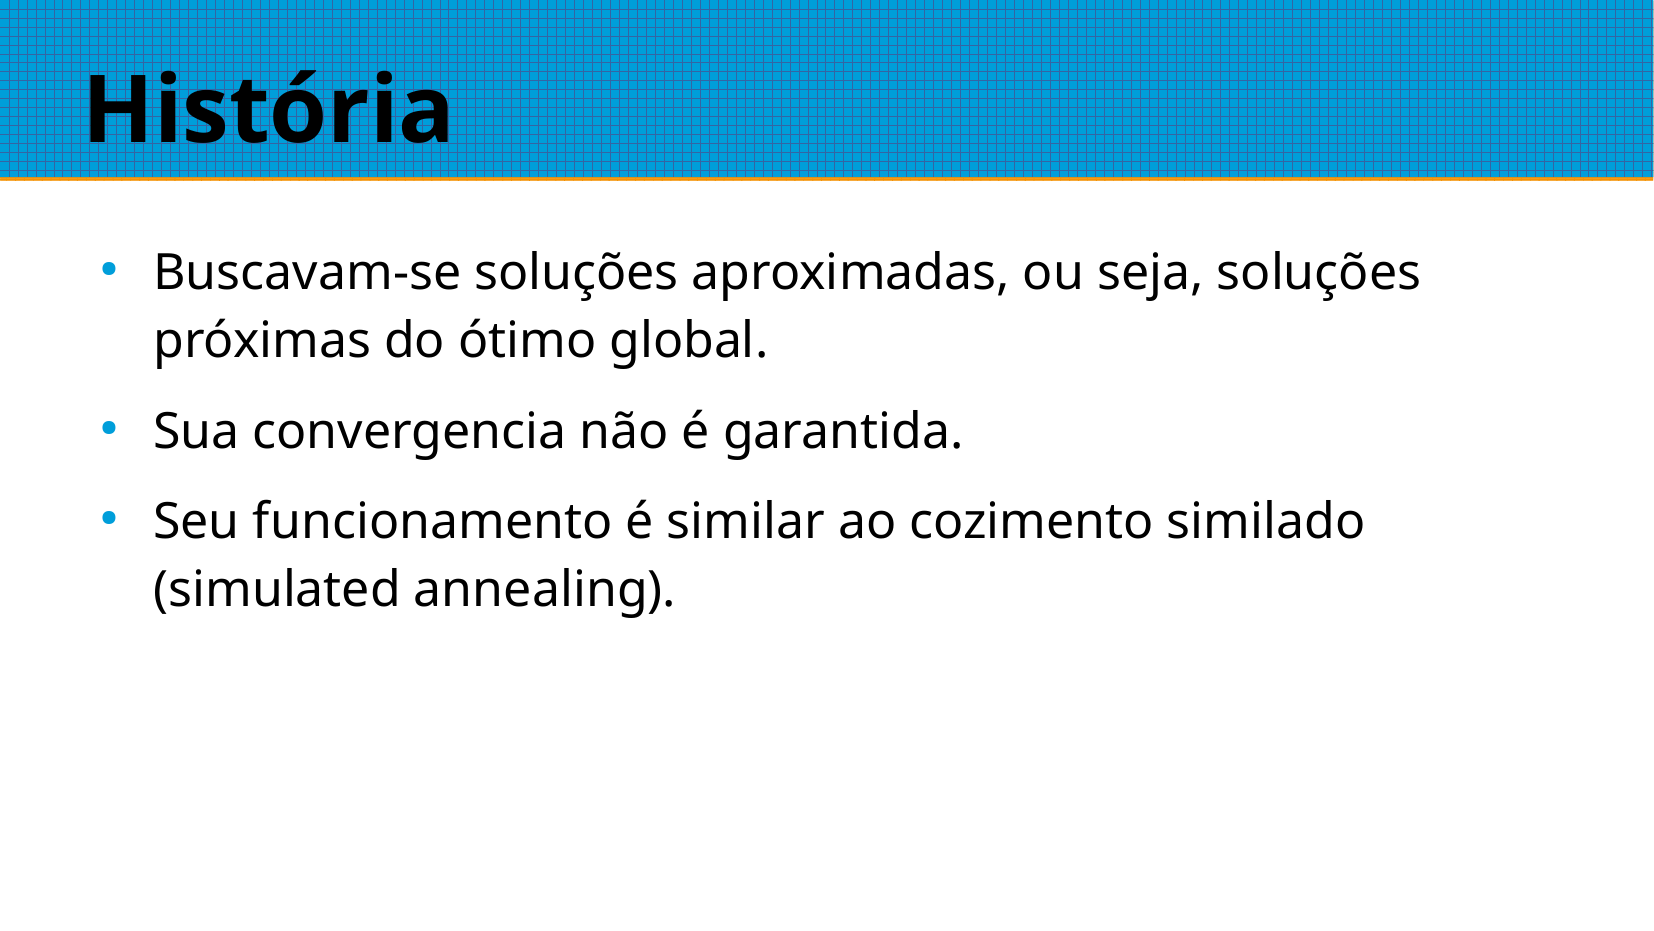

# História
Buscavam-se soluções aproximadas, ou seja, soluções próximas do ótimo global.
Sua convergencia não é garantida.
Seu funcionamento é similar ao cozimento similado (simulated annealing).